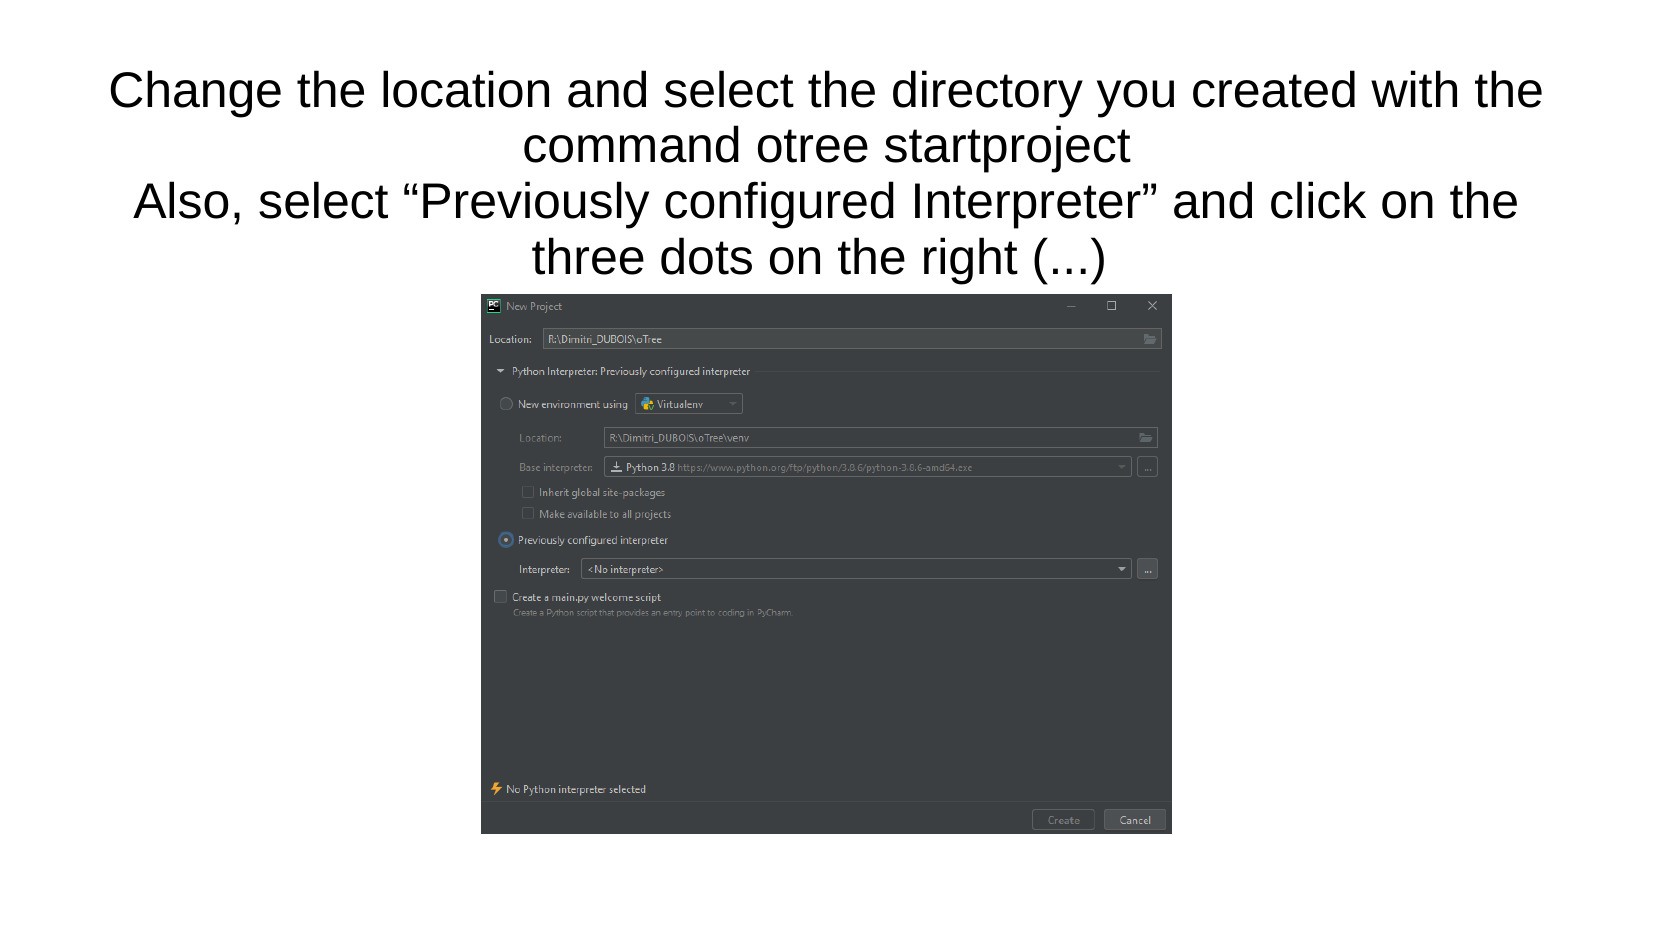

# Change the location and select the directory you created with the command otree startproject Also, select “Previously configured Interpreter” and click on the three dots on the right (...)